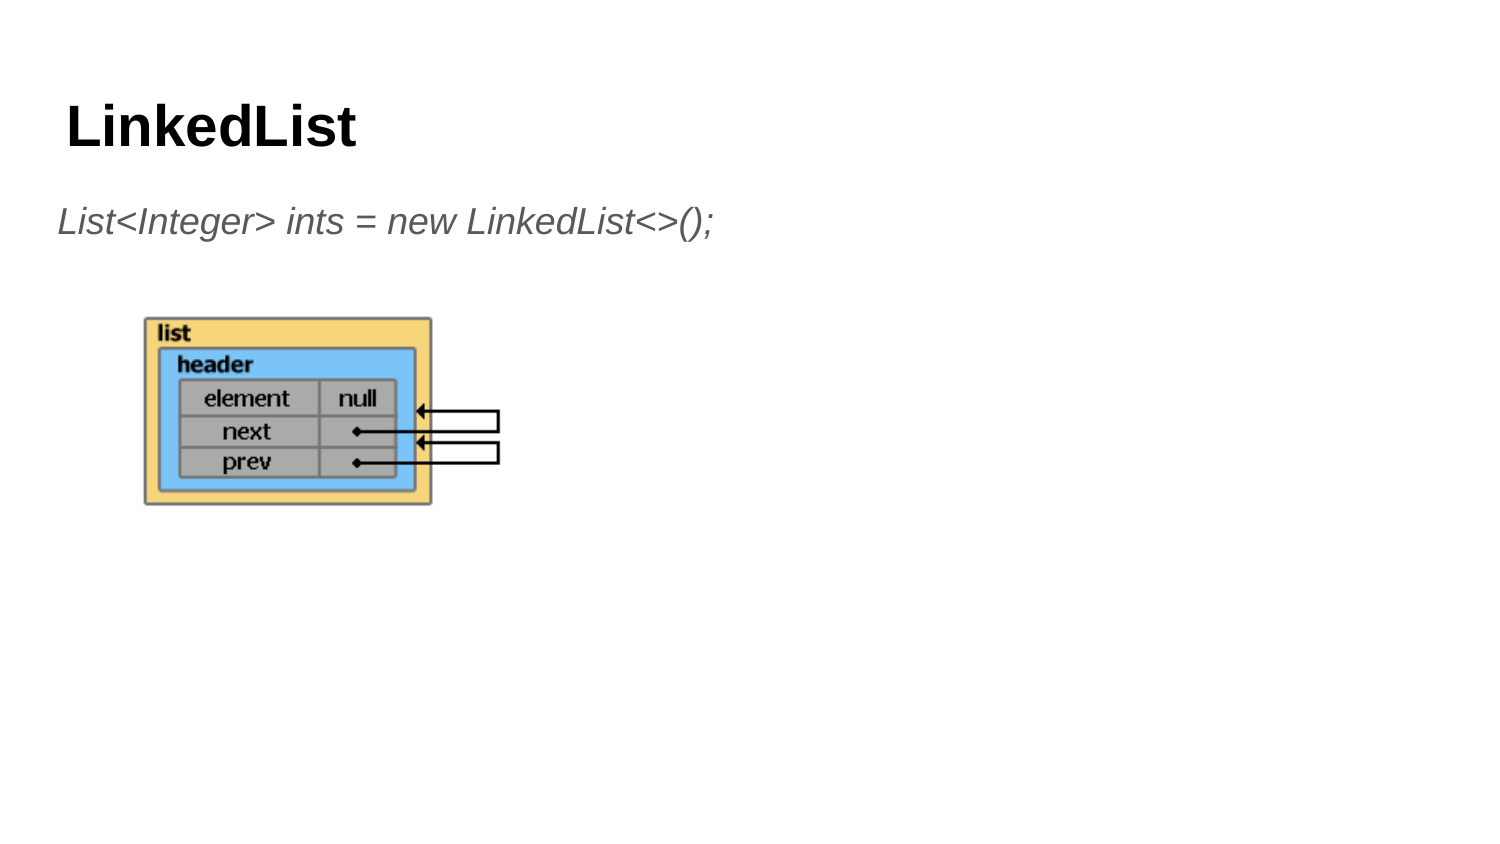

# LinkedList
List<Integer> ints = new LinkedList<>();